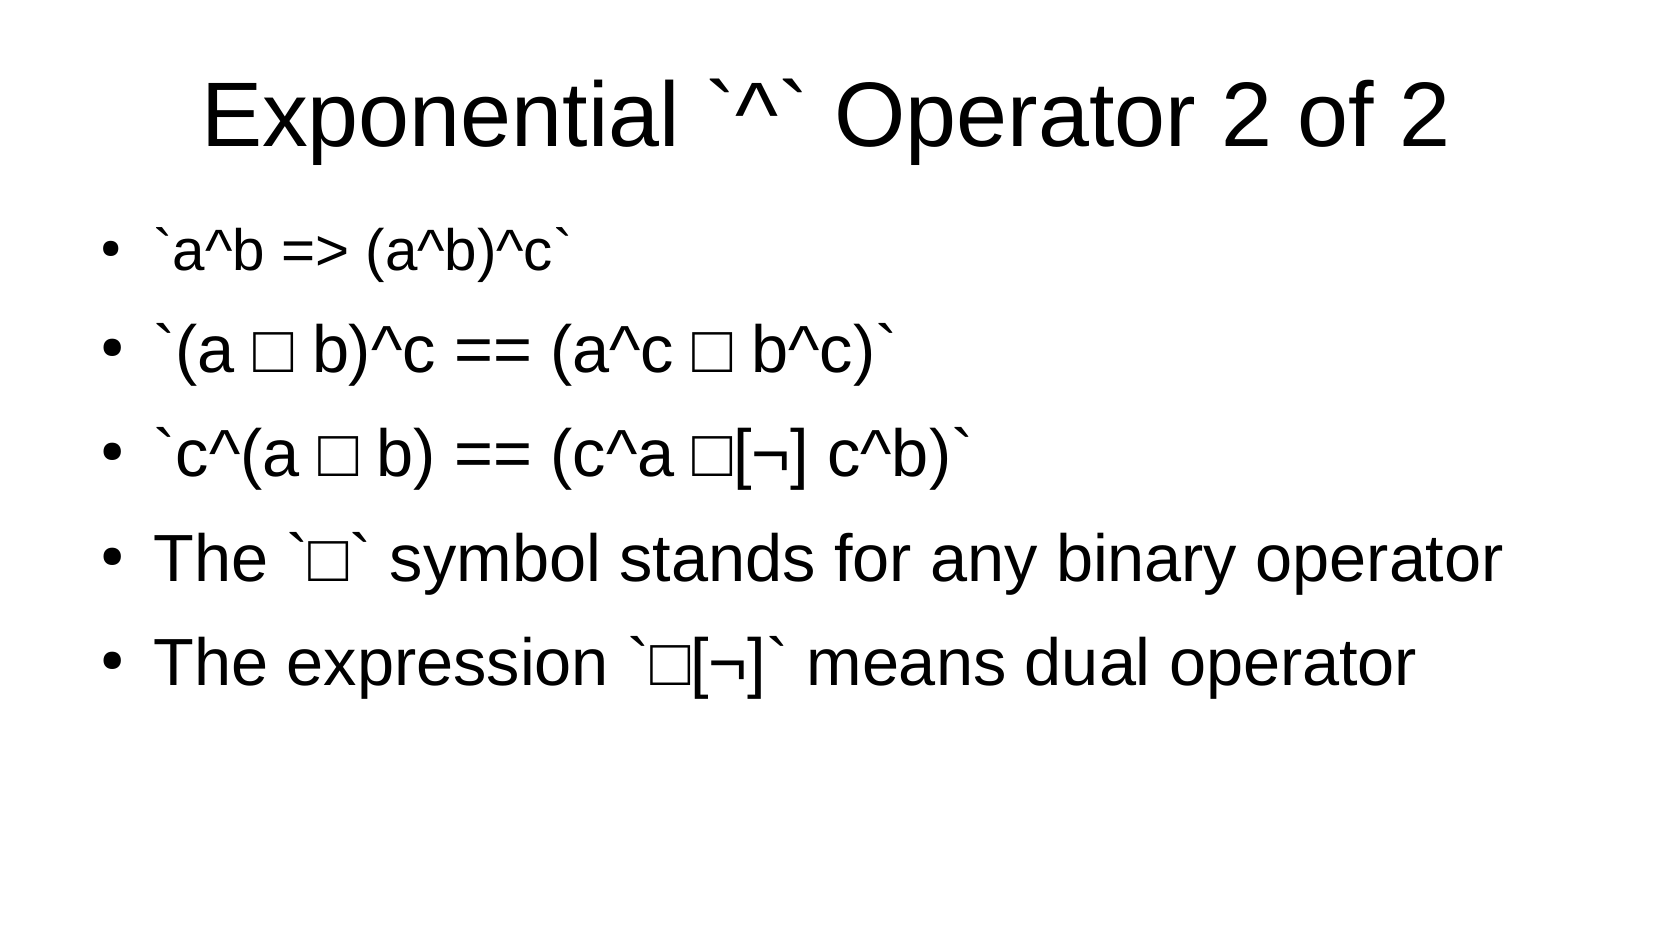

# Exponential `^` Operator 2 of 2
`a^b => (a^b)^c`
`(a □ b)^c == (a^c □ b^c)`
`c^(a □ b) == (c^a □[¬] c^b)`
The `□` symbol stands for any binary operator
The expression `□[¬]` means dual operator